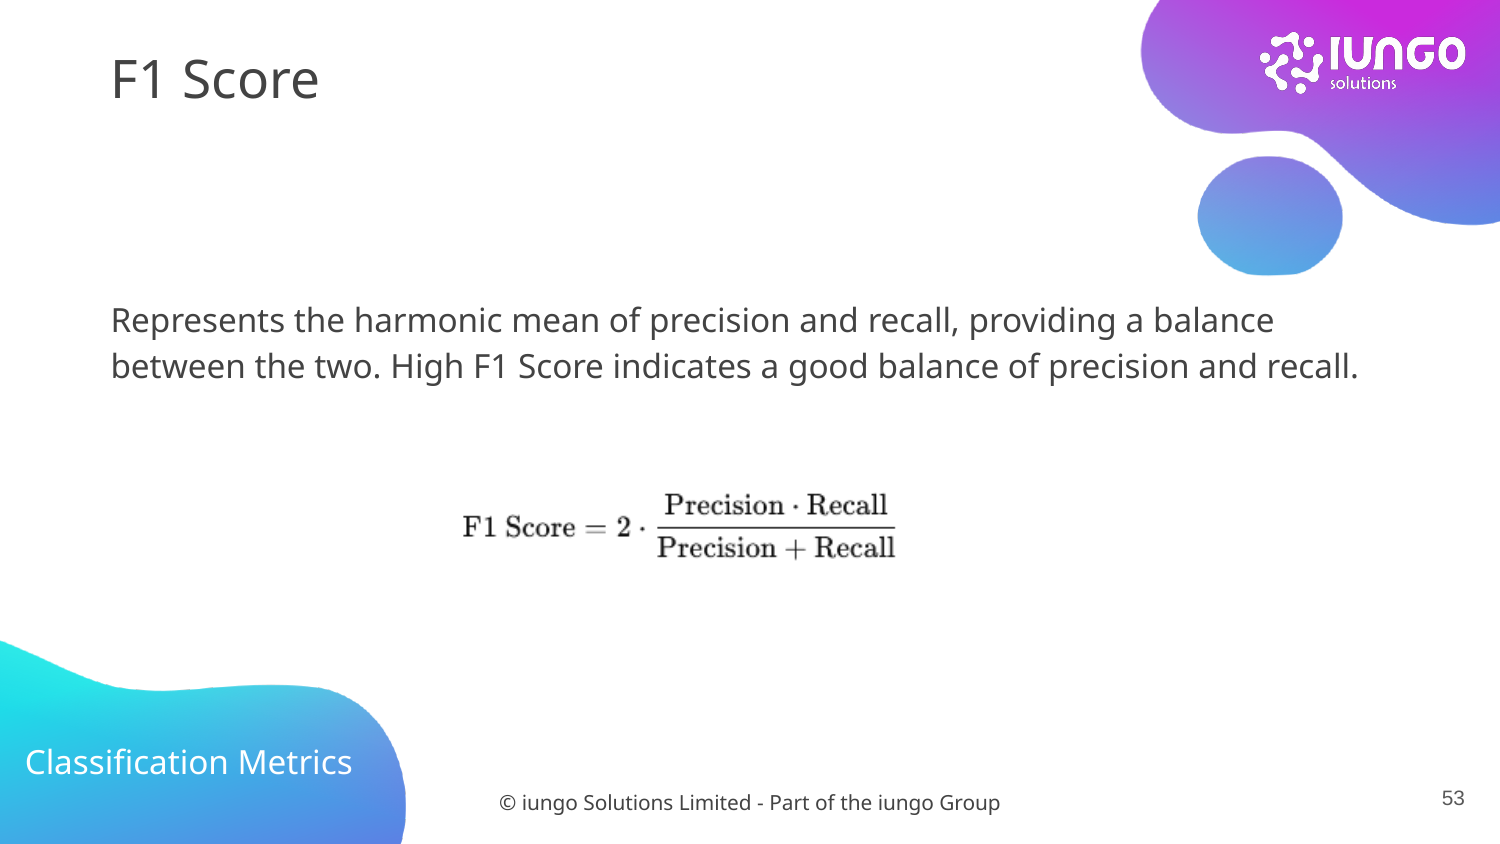

# F1 Score
Represents the harmonic mean of precision and recall, providing a balance between the two. High F1 Score indicates a good balance of precision and recall.
Classification Metrics